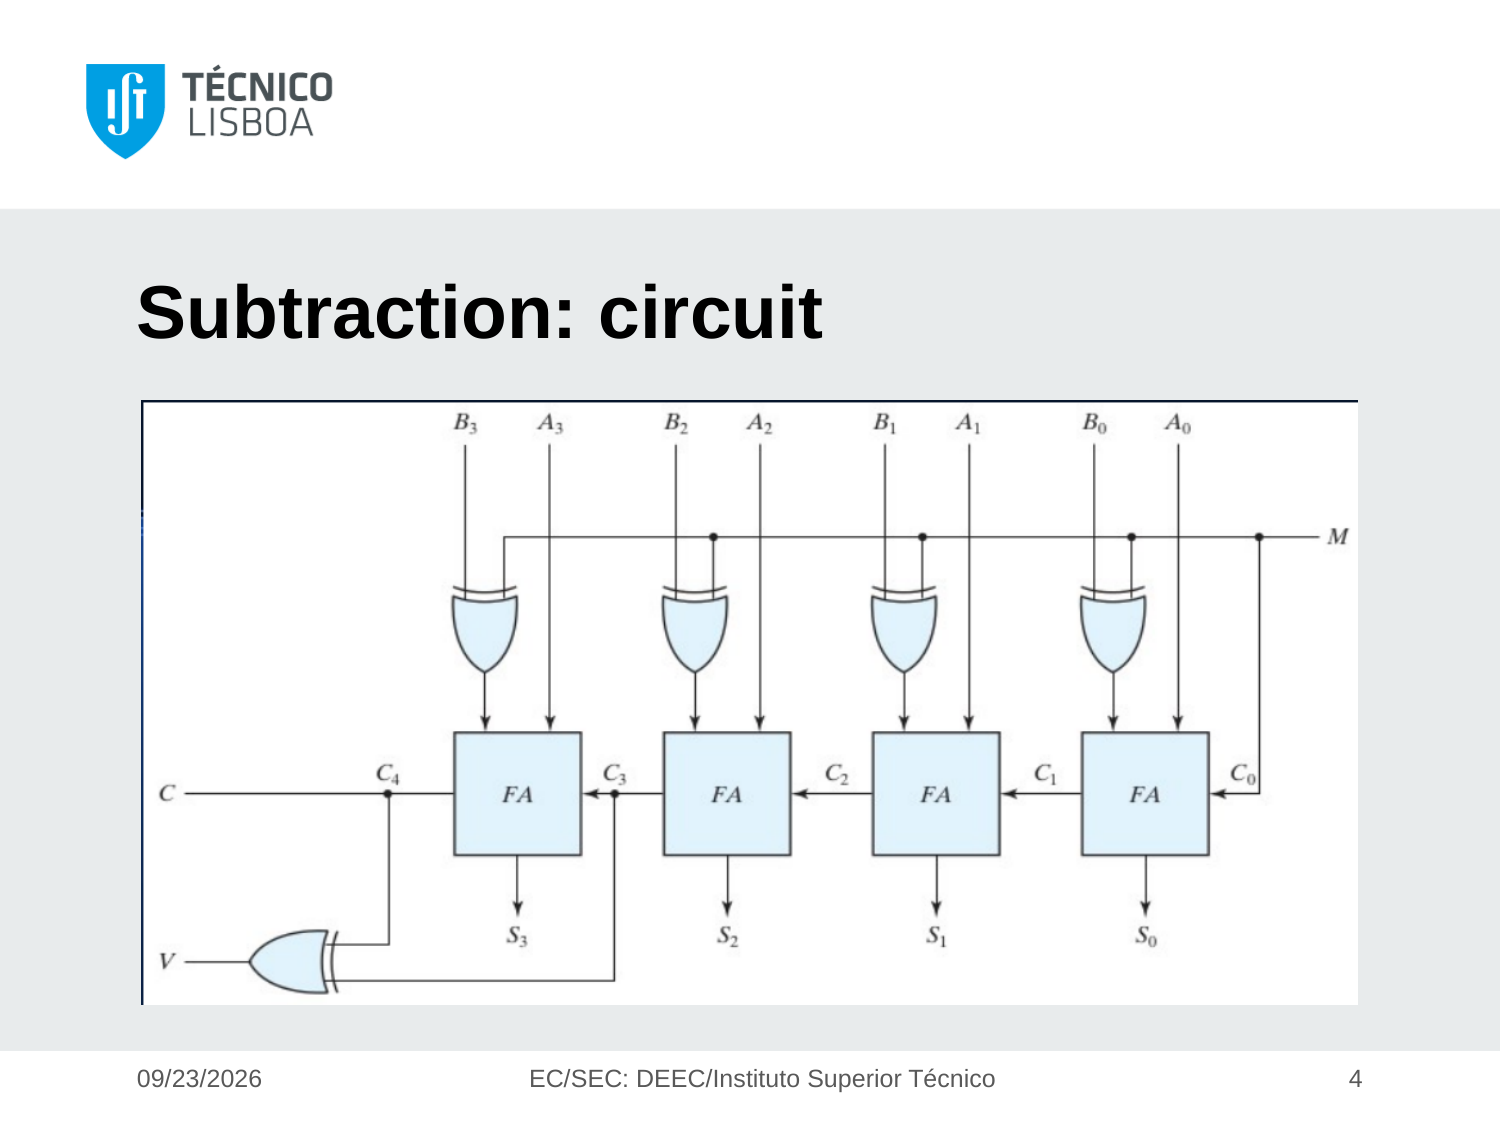

# Subtraction: circuit
EC/SEC: DEEC/Instituto Superior Técnico